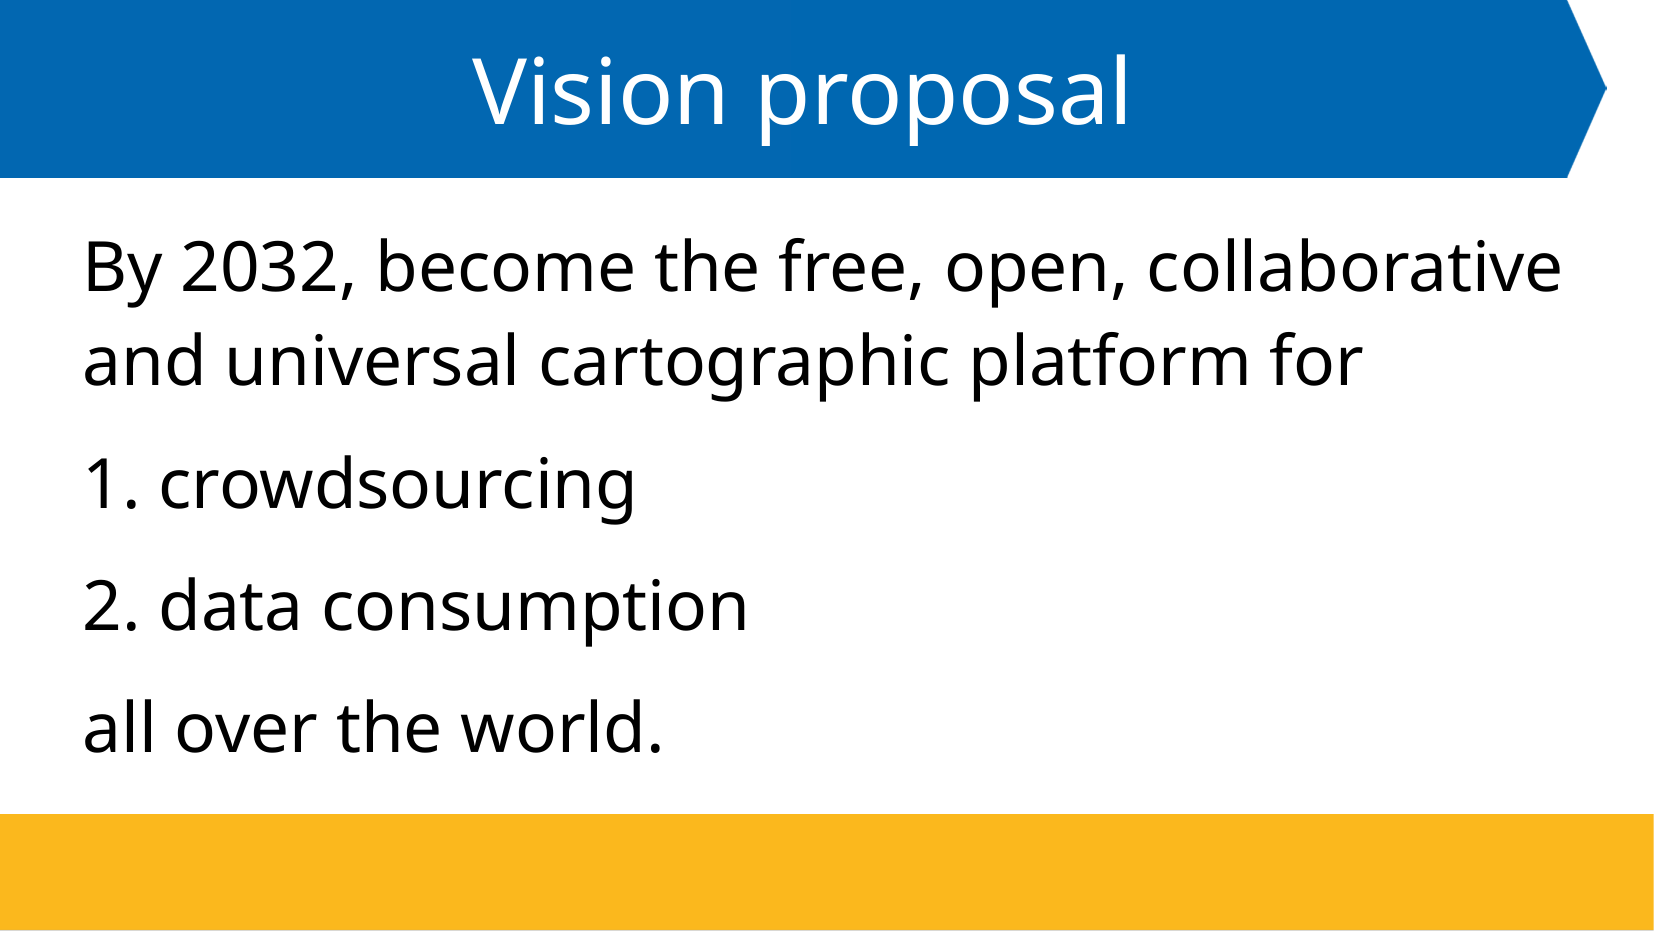

# Vision proposal
By 2032, become the free, open, collaborative and universal cartographic platform for
1. crowdsourcing
2. data consumption
all over the world.